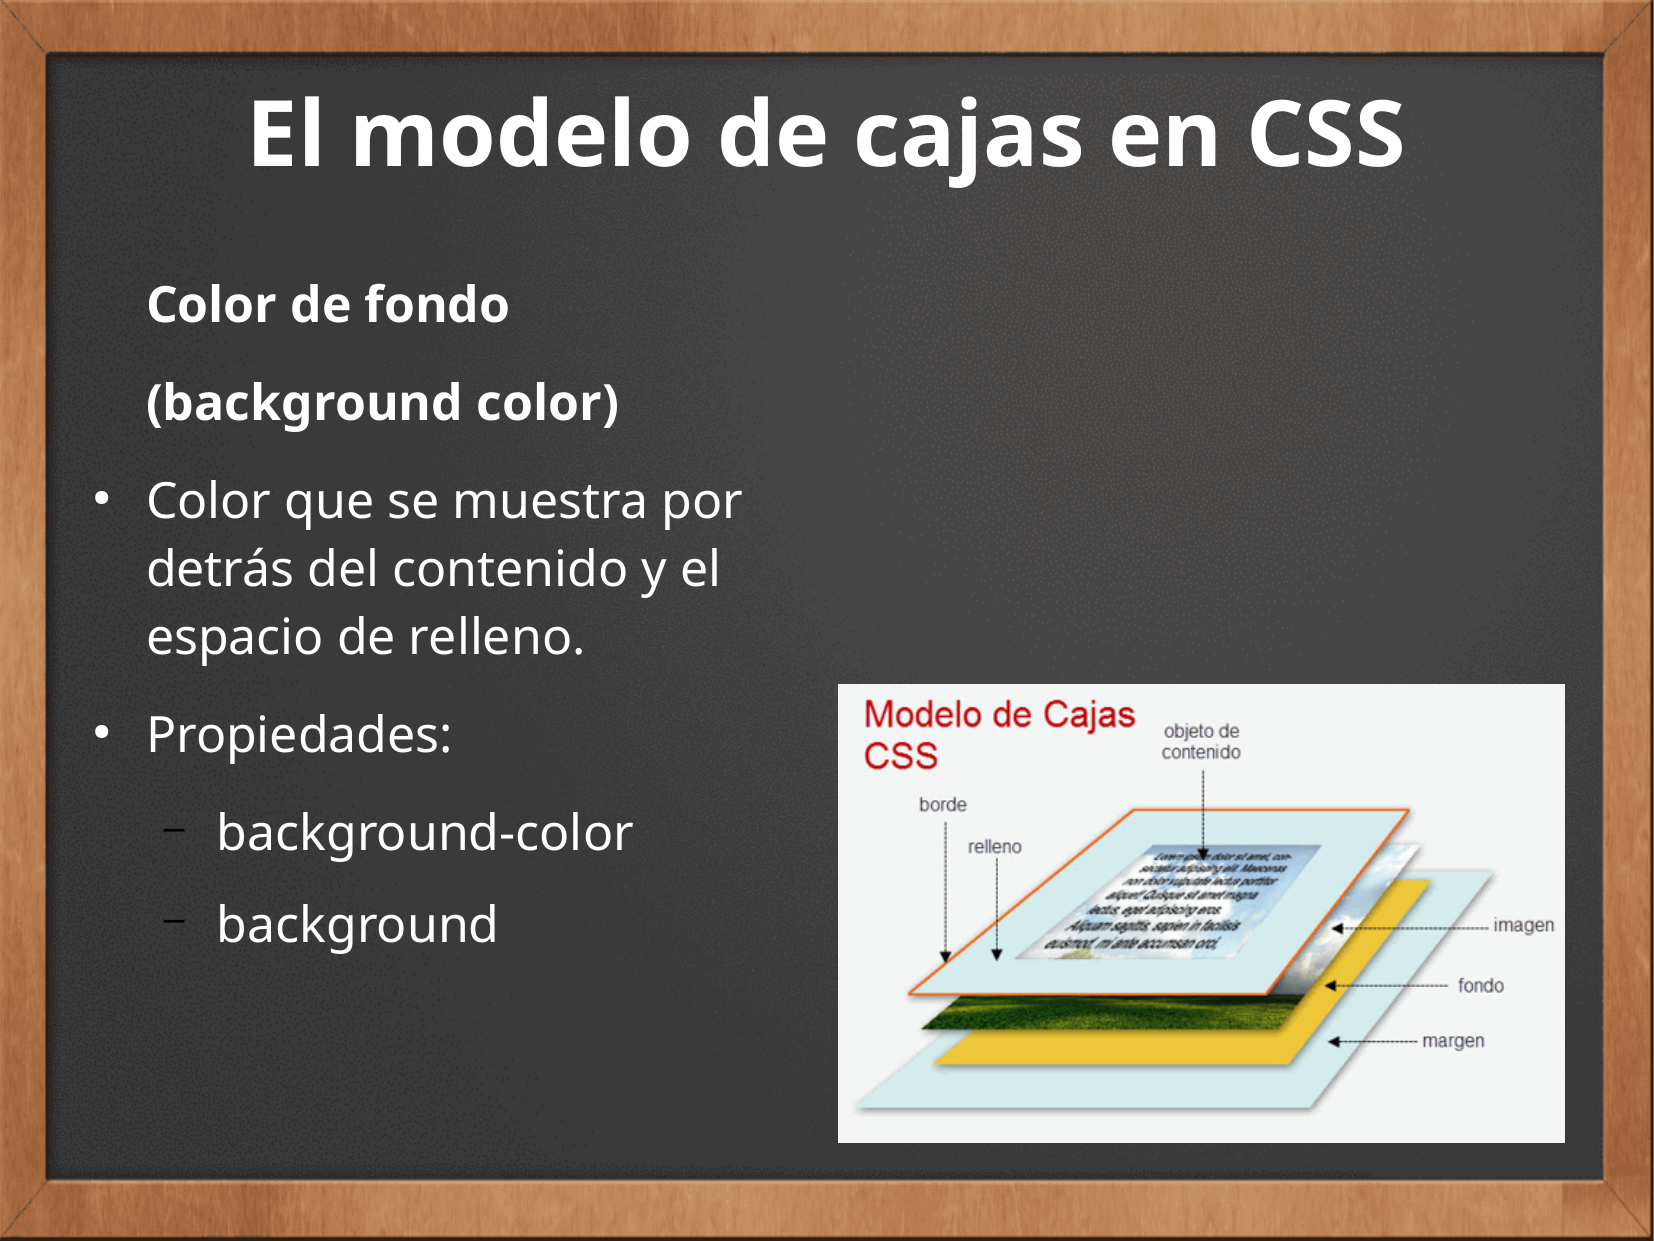

El modelo de cajas en CSS
# Color de fondo
(background color)
Color que se muestra por detrás del contenido y el espacio de relleno.
Propiedades:
background-color
background